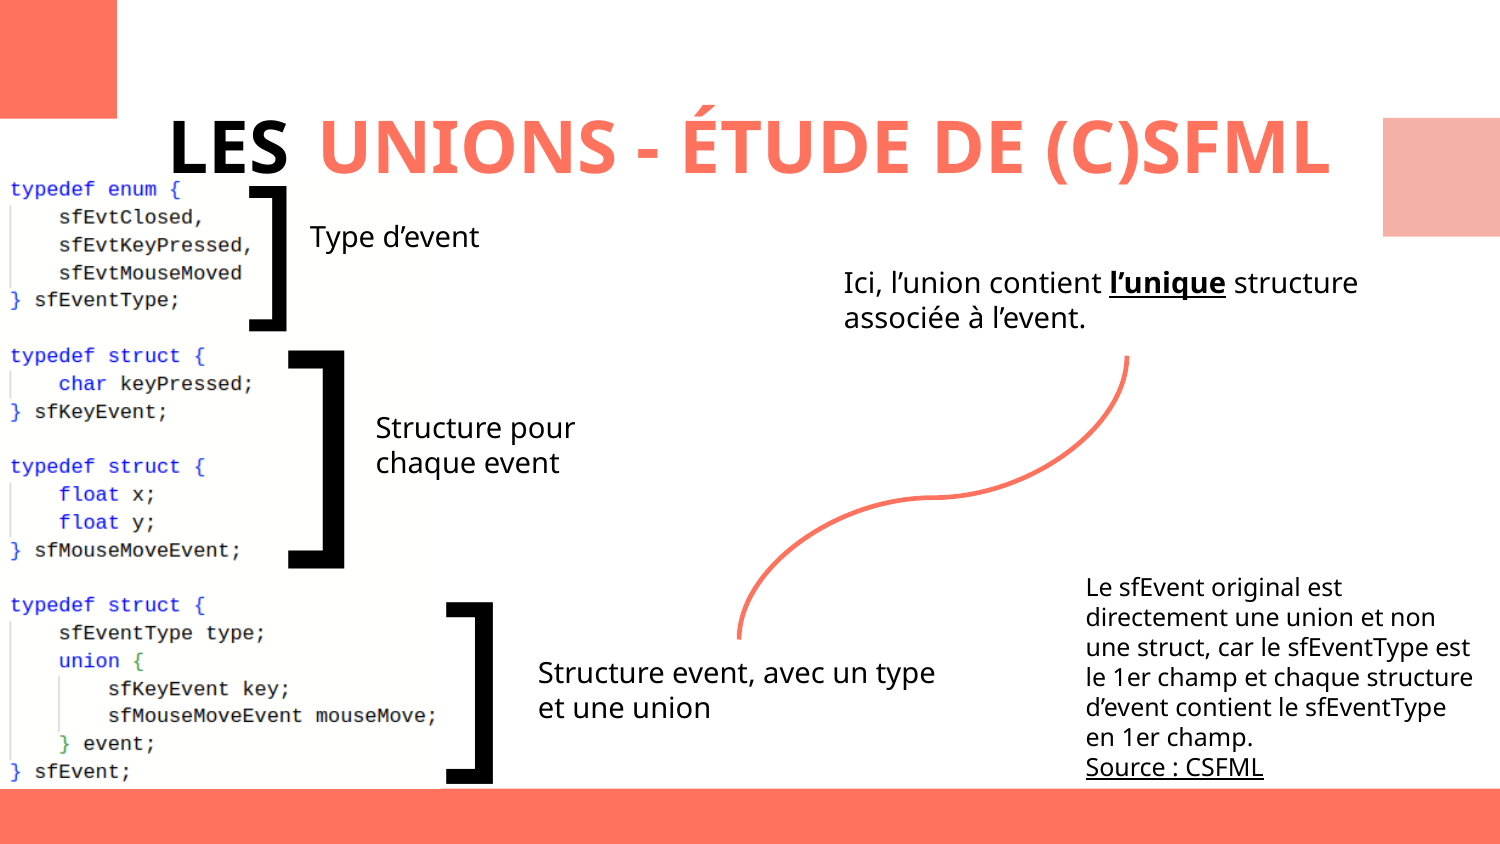

# LES 	UNIONS - ÉTUDE DE (C)SFML
]
Type d’event
Ici, l’union contient l’unique structure associée à l’event.
]
Structure pour chaque event
]
Le sfEvent original est directement une union et non une struct, car le sfEventType est le 1er champ et chaque structure d’event contient le sfEventType en 1er champ.
Source : CSFML
Structure event, avec un type et une union